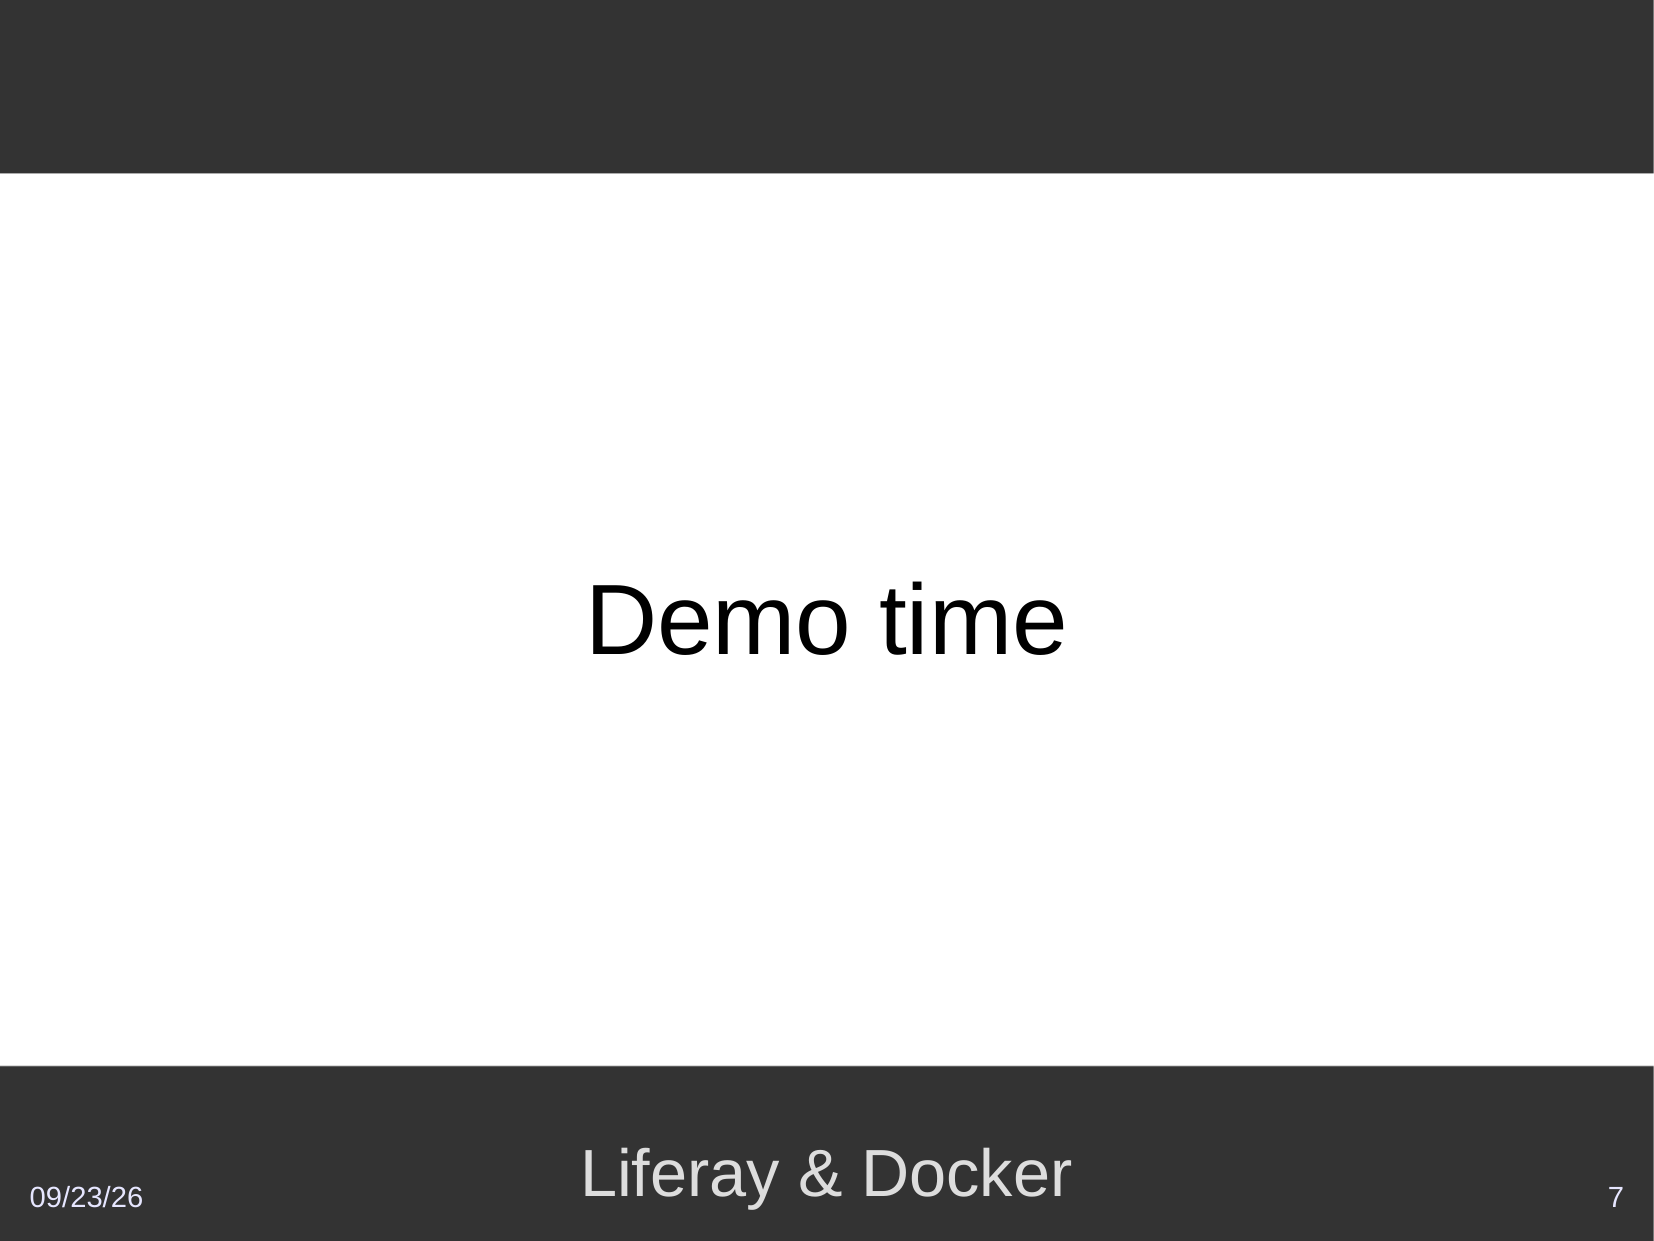

# Demo time
Liferay & Docker
7